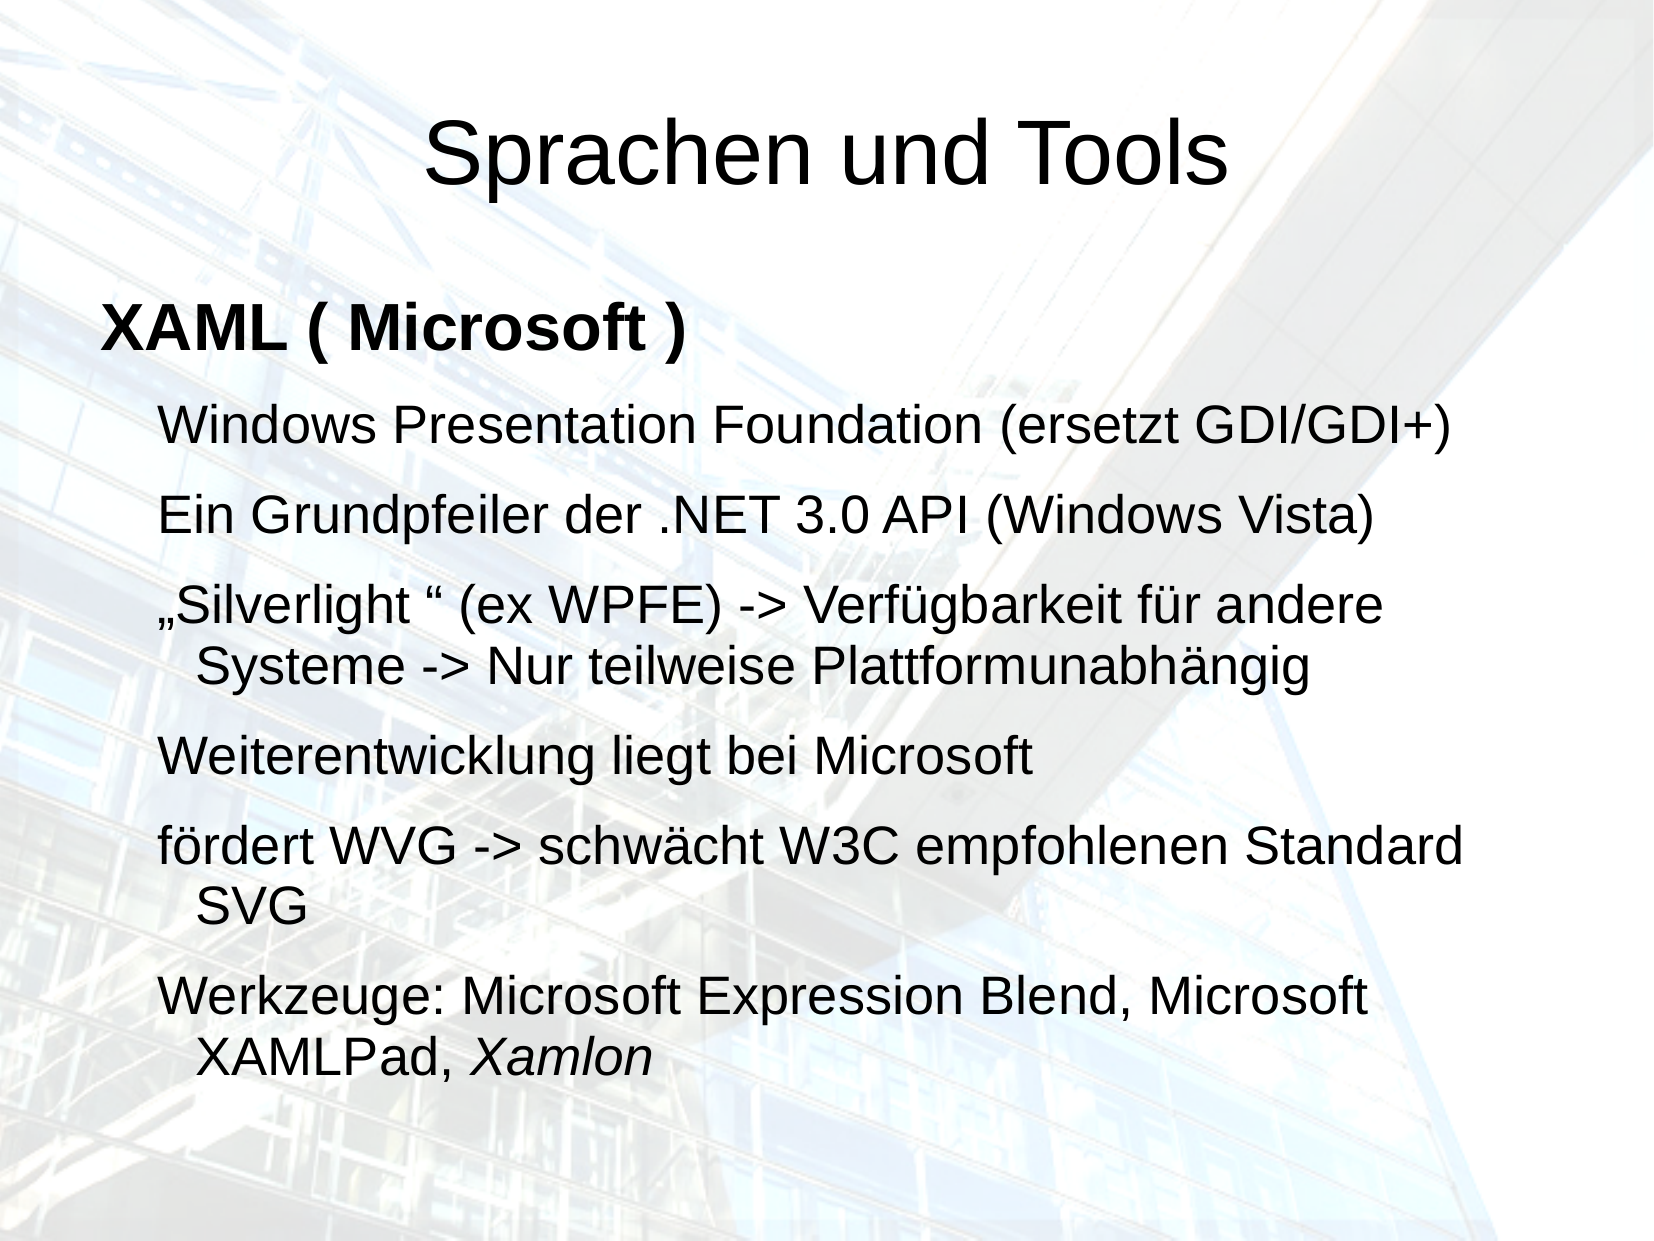

# Sprachen und Tools
XAML ( Microsoft )
Windows Presentation Foundation (ersetzt GDI/GDI+)
Ein Grundpfeiler der .NET 3.0 API (Windows Vista)
„Silverlight “ (ex WPFE) -> Verfügbarkeit für andere Systeme -> Nur teilweise Plattformunabhängig
Weiterentwicklung liegt bei Microsoft
fördert WVG -> schwächt W3C empfohlenen Standard SVG
Werkzeuge: Microsoft Expression Blend, Microsoft XAMLPad, Xamlon